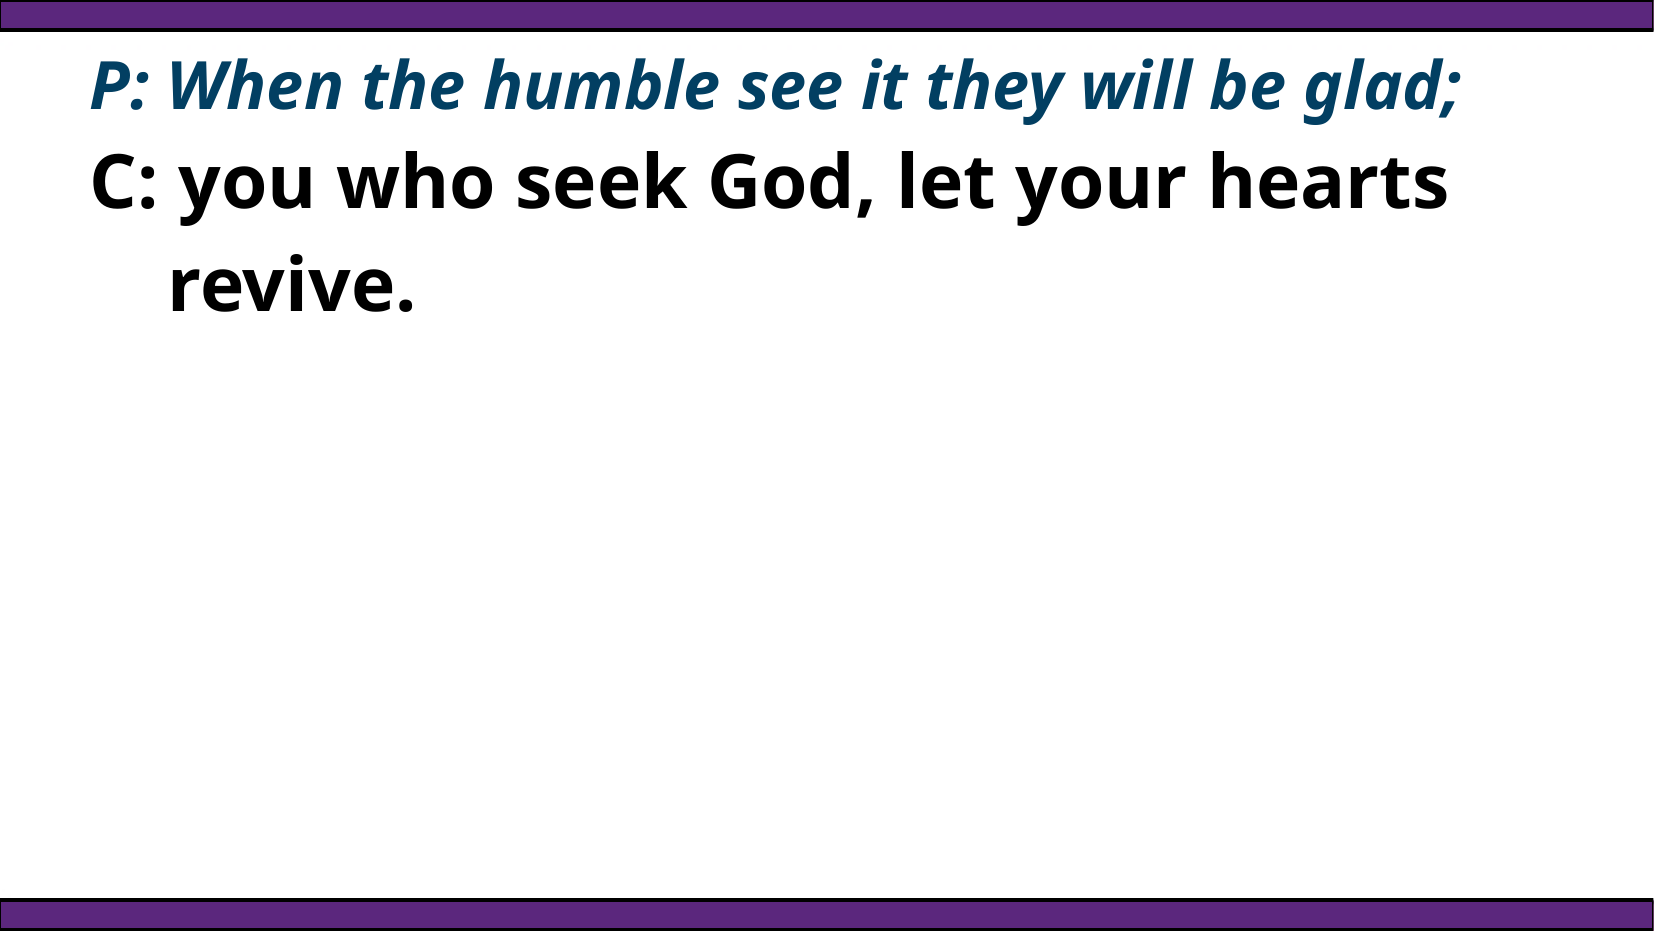

P: When the humble see it they will be glad;
C: you who seek God, let your hearts
 revive.